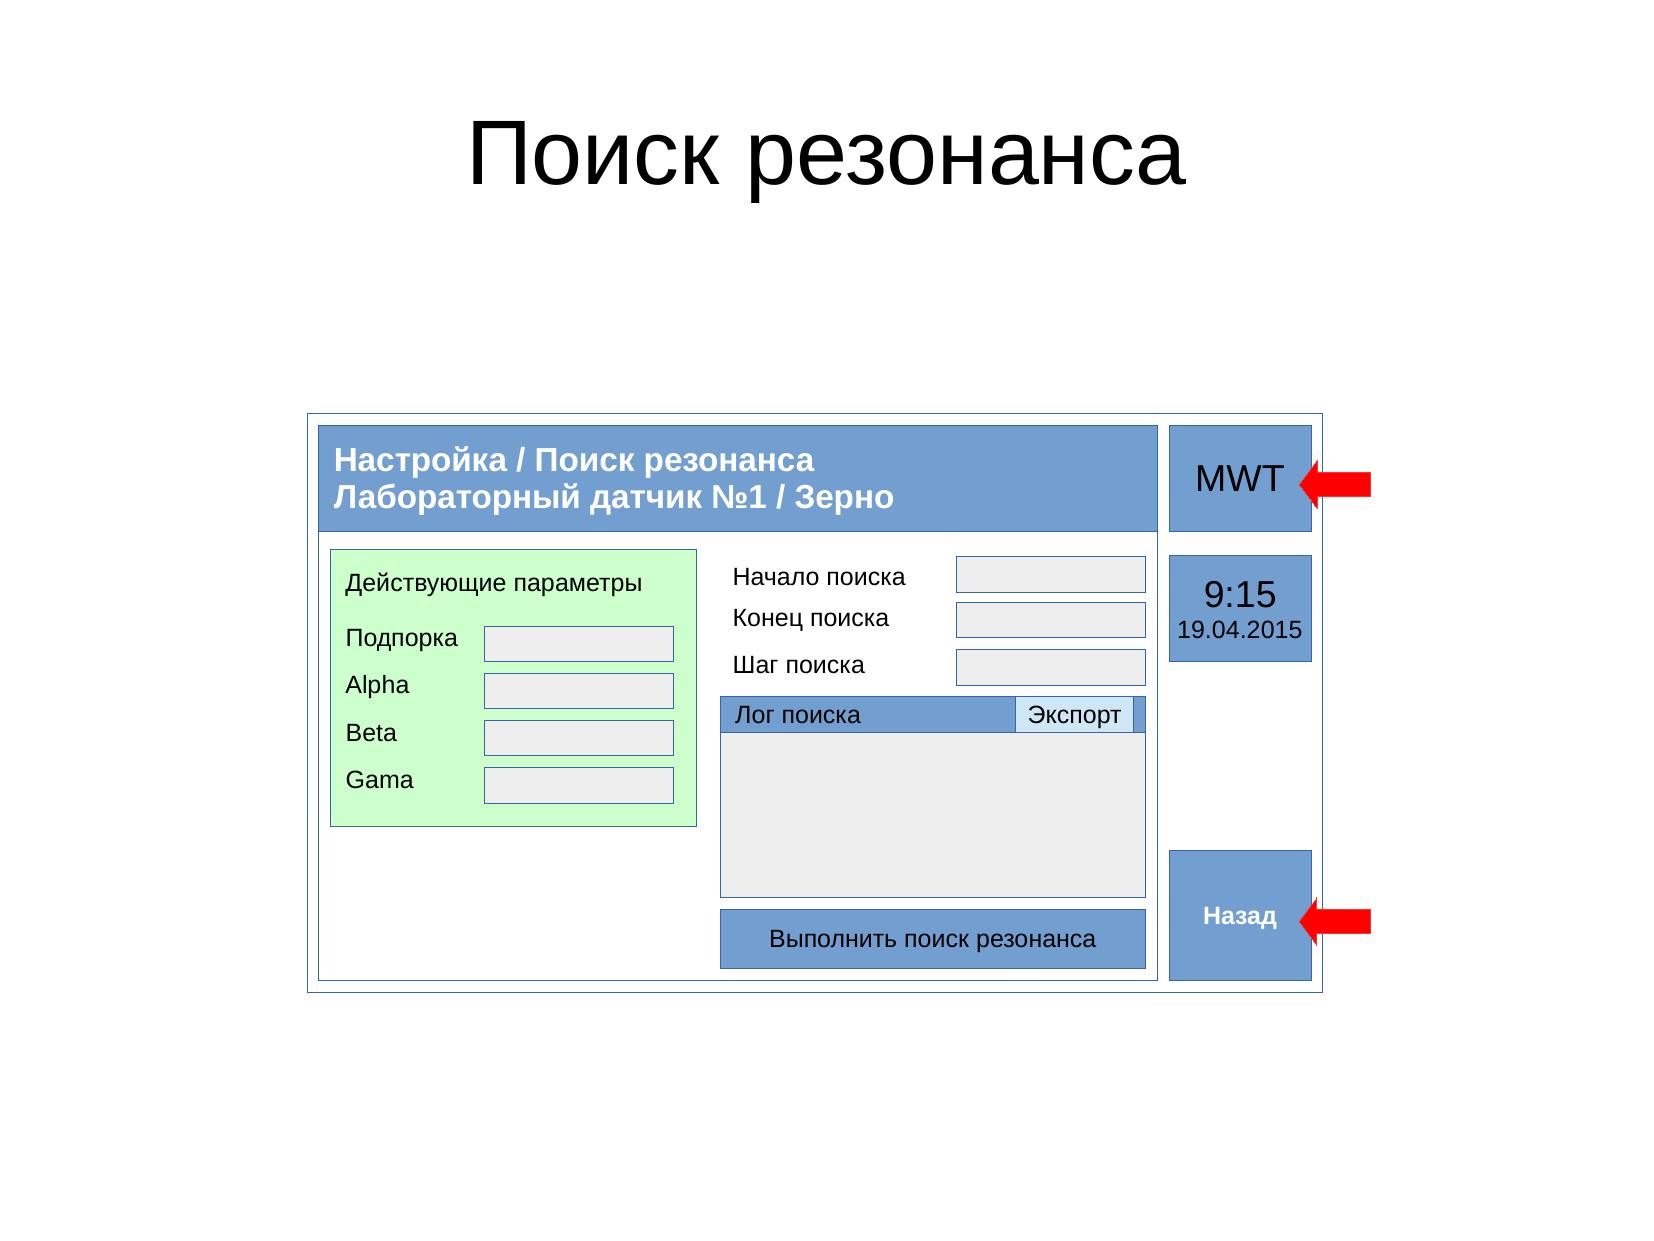

# Поиск резонанса
Настройка / Поиск резонанса
Лабораторный датчик №1 / Зерно
MWT
Начало поиска
9:15
19.04.2015
Действующие параметры
Конец поиска
Подпорка
Шаг поиска
Alpha
Лог поиска
Экспорт
Beta
Gama
Назад
Выполнить поиск резонанса